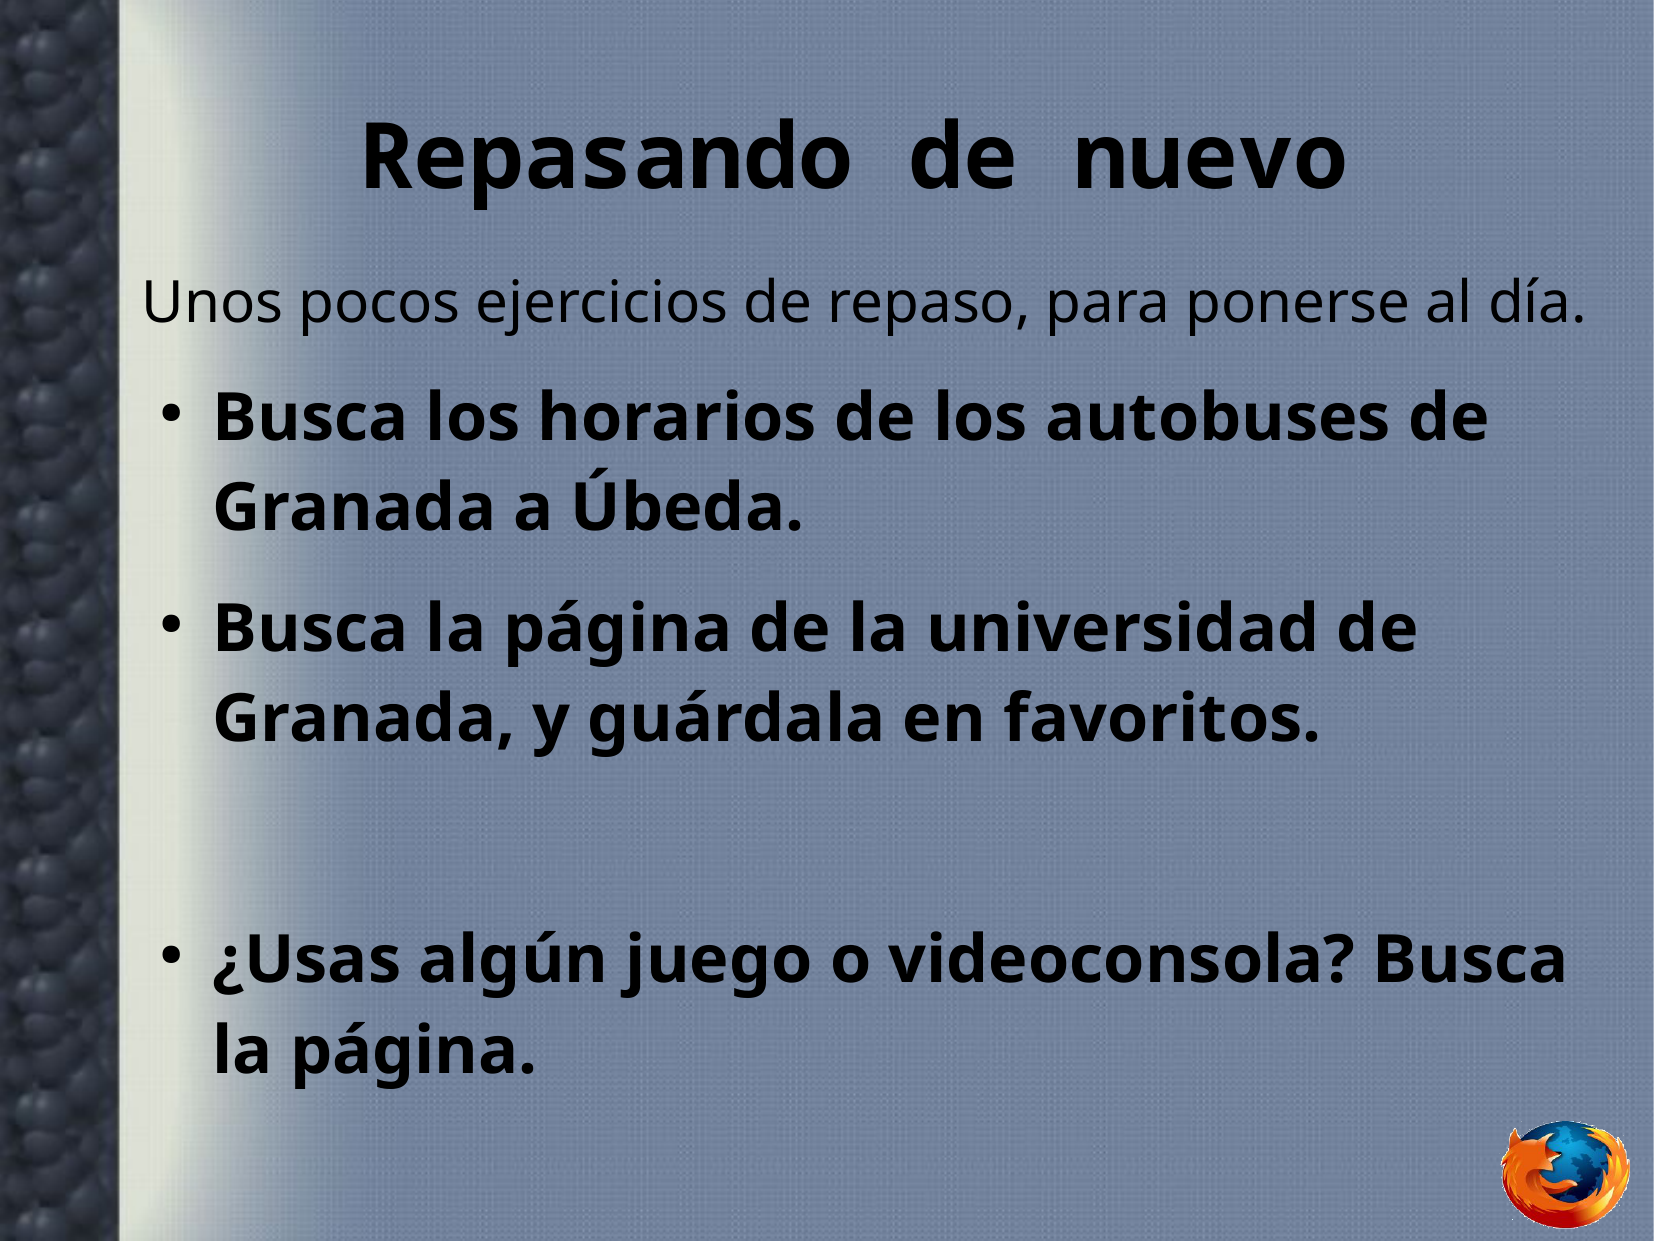

# Repasando de nuevo
Unos pocos ejercicios de repaso, para ponerse al día.
Busca los horarios de los autobuses de Granada a Úbeda.
Busca la página de la universidad de Granada, y guárdala en favoritos.
¿Usas algún juego o videoconsola? Busca la página.